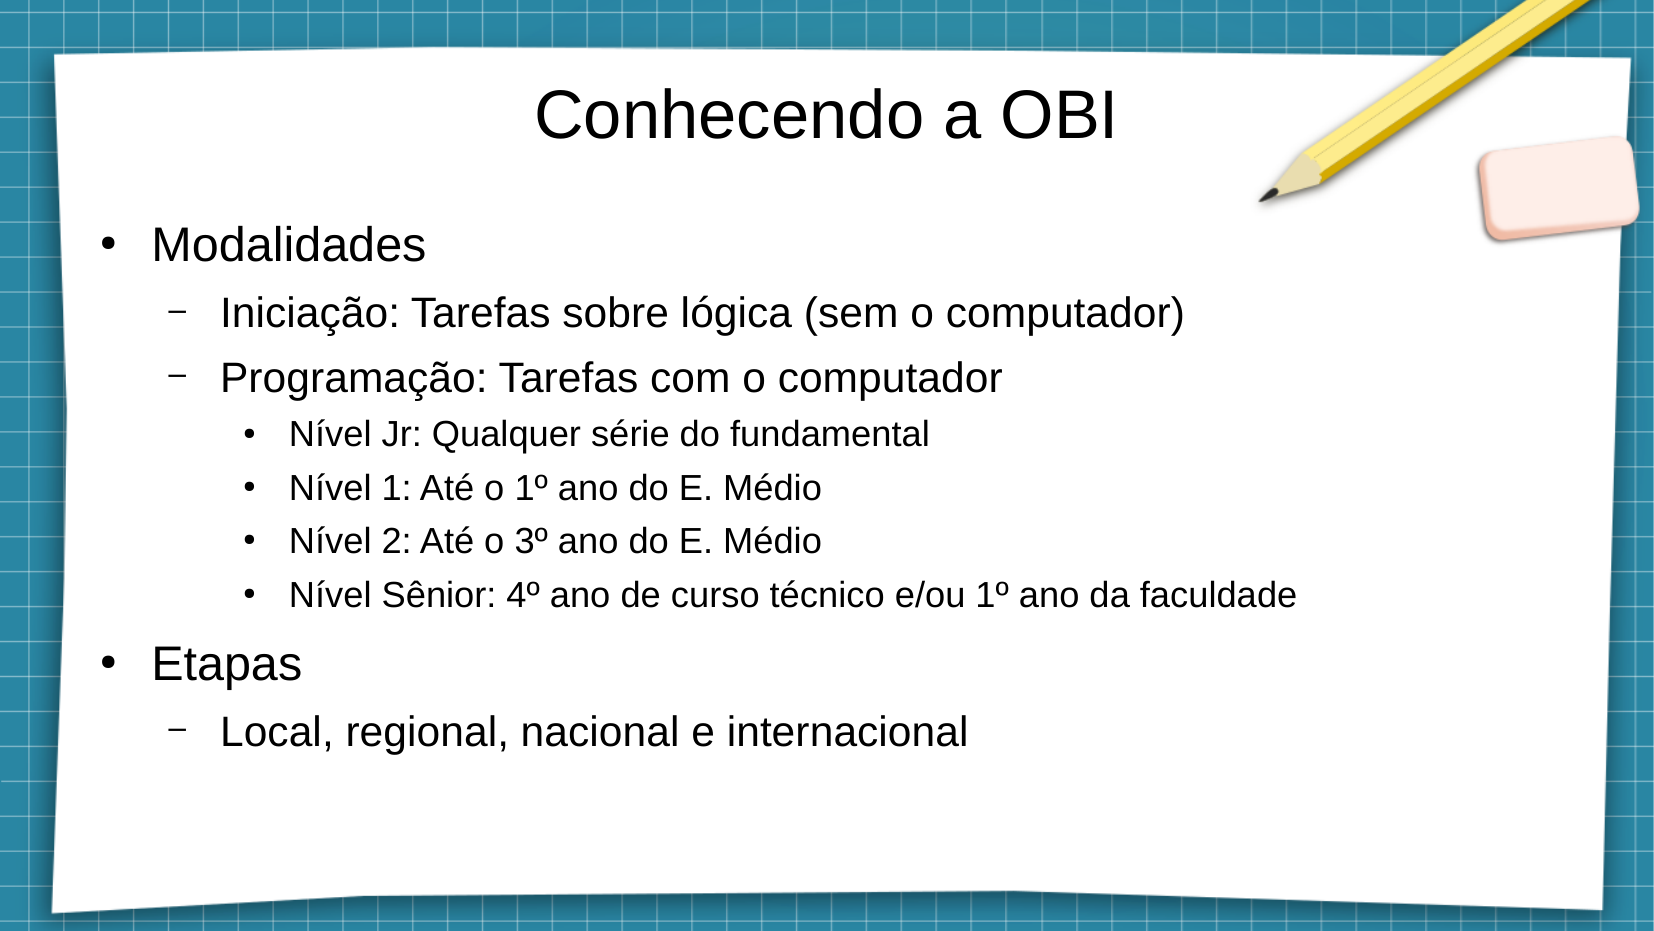

# Conhecendo a OBI
Modalidades
Iniciação: Tarefas sobre lógica (sem o computador)
Programação: Tarefas com o computador
Nível Jr: Qualquer série do fundamental
Nível 1: Até o 1º ano do E. Médio
Nível 2: Até o 3º ano do E. Médio
Nível Sênior: 4º ano de curso técnico e/ou 1º ano da faculdade
Etapas
Local, regional, nacional e internacional